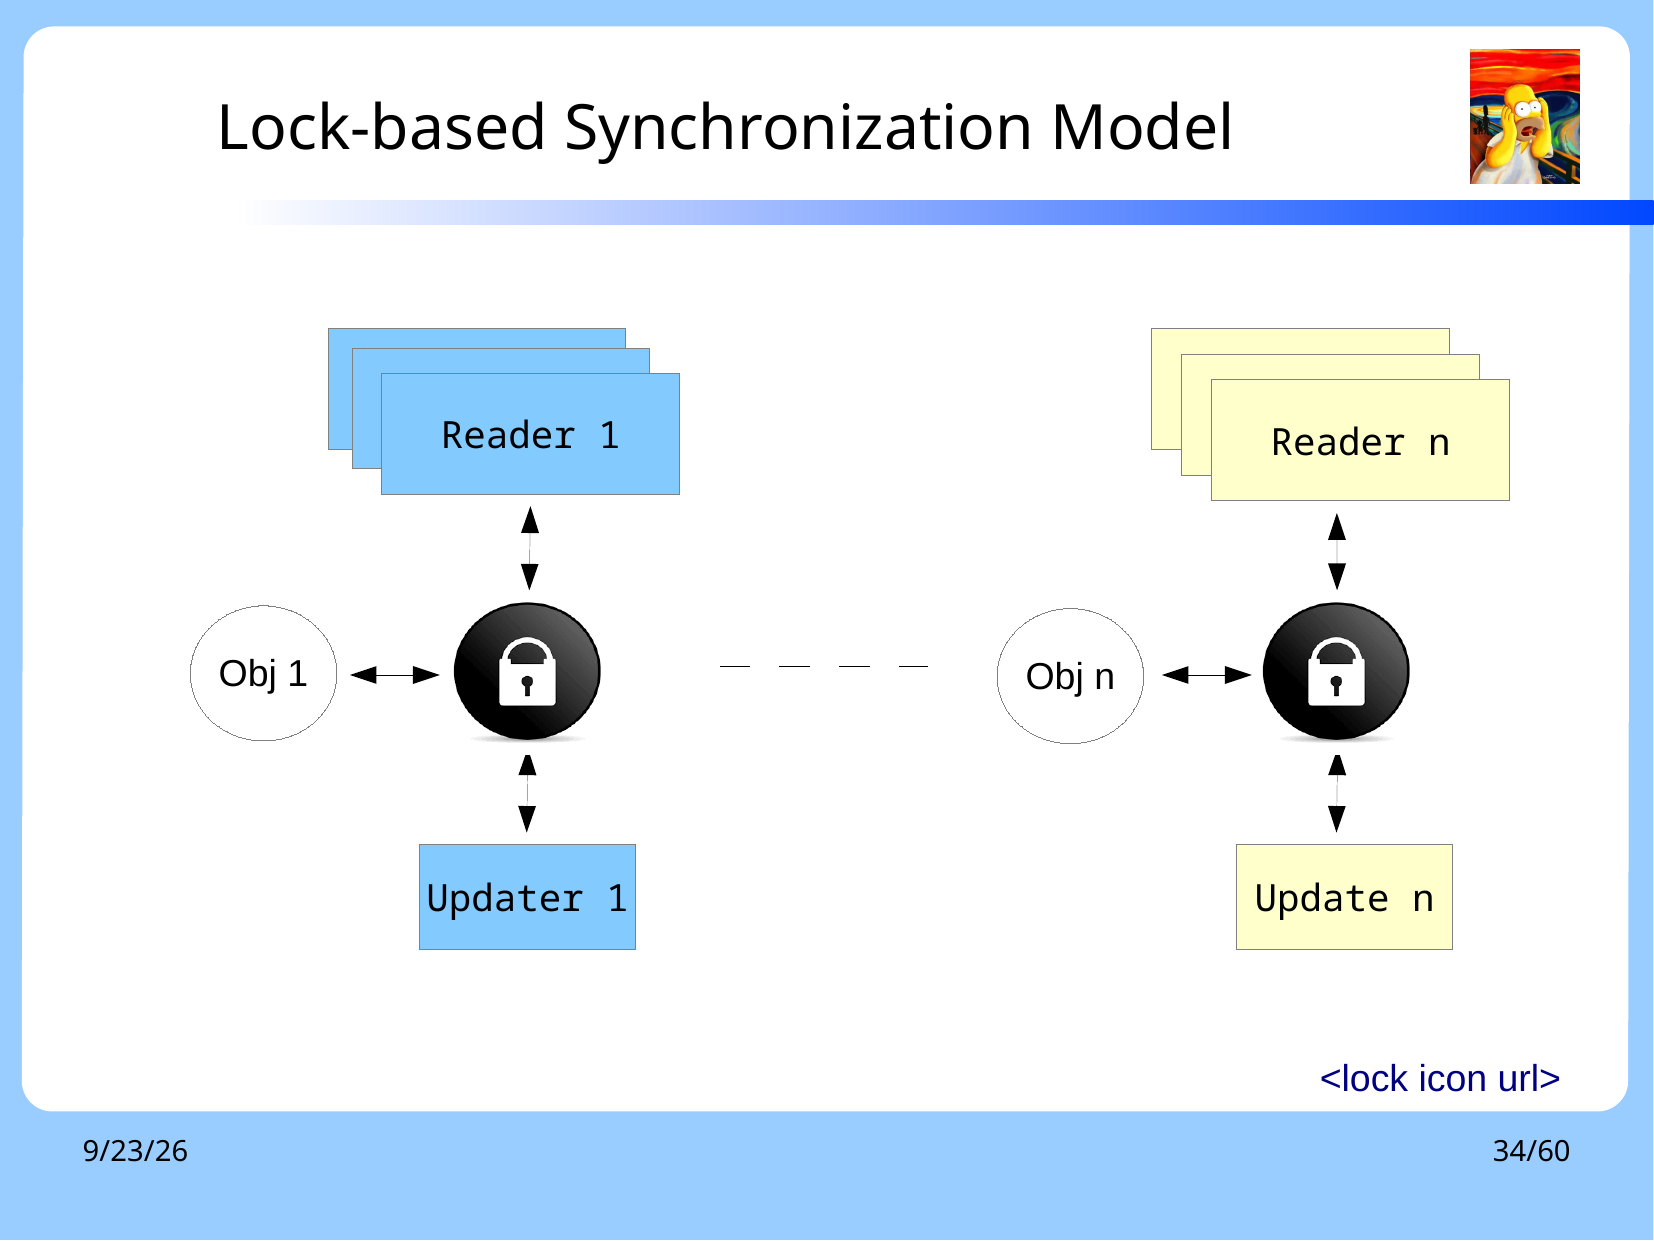

# Lock-based Synchronization Model
Reader 1
Reader n
Reader 1
Reader n
Reader 1
Reader n
Obj 1
Obj n
Updater 1
Update n
<lock icon url>
34